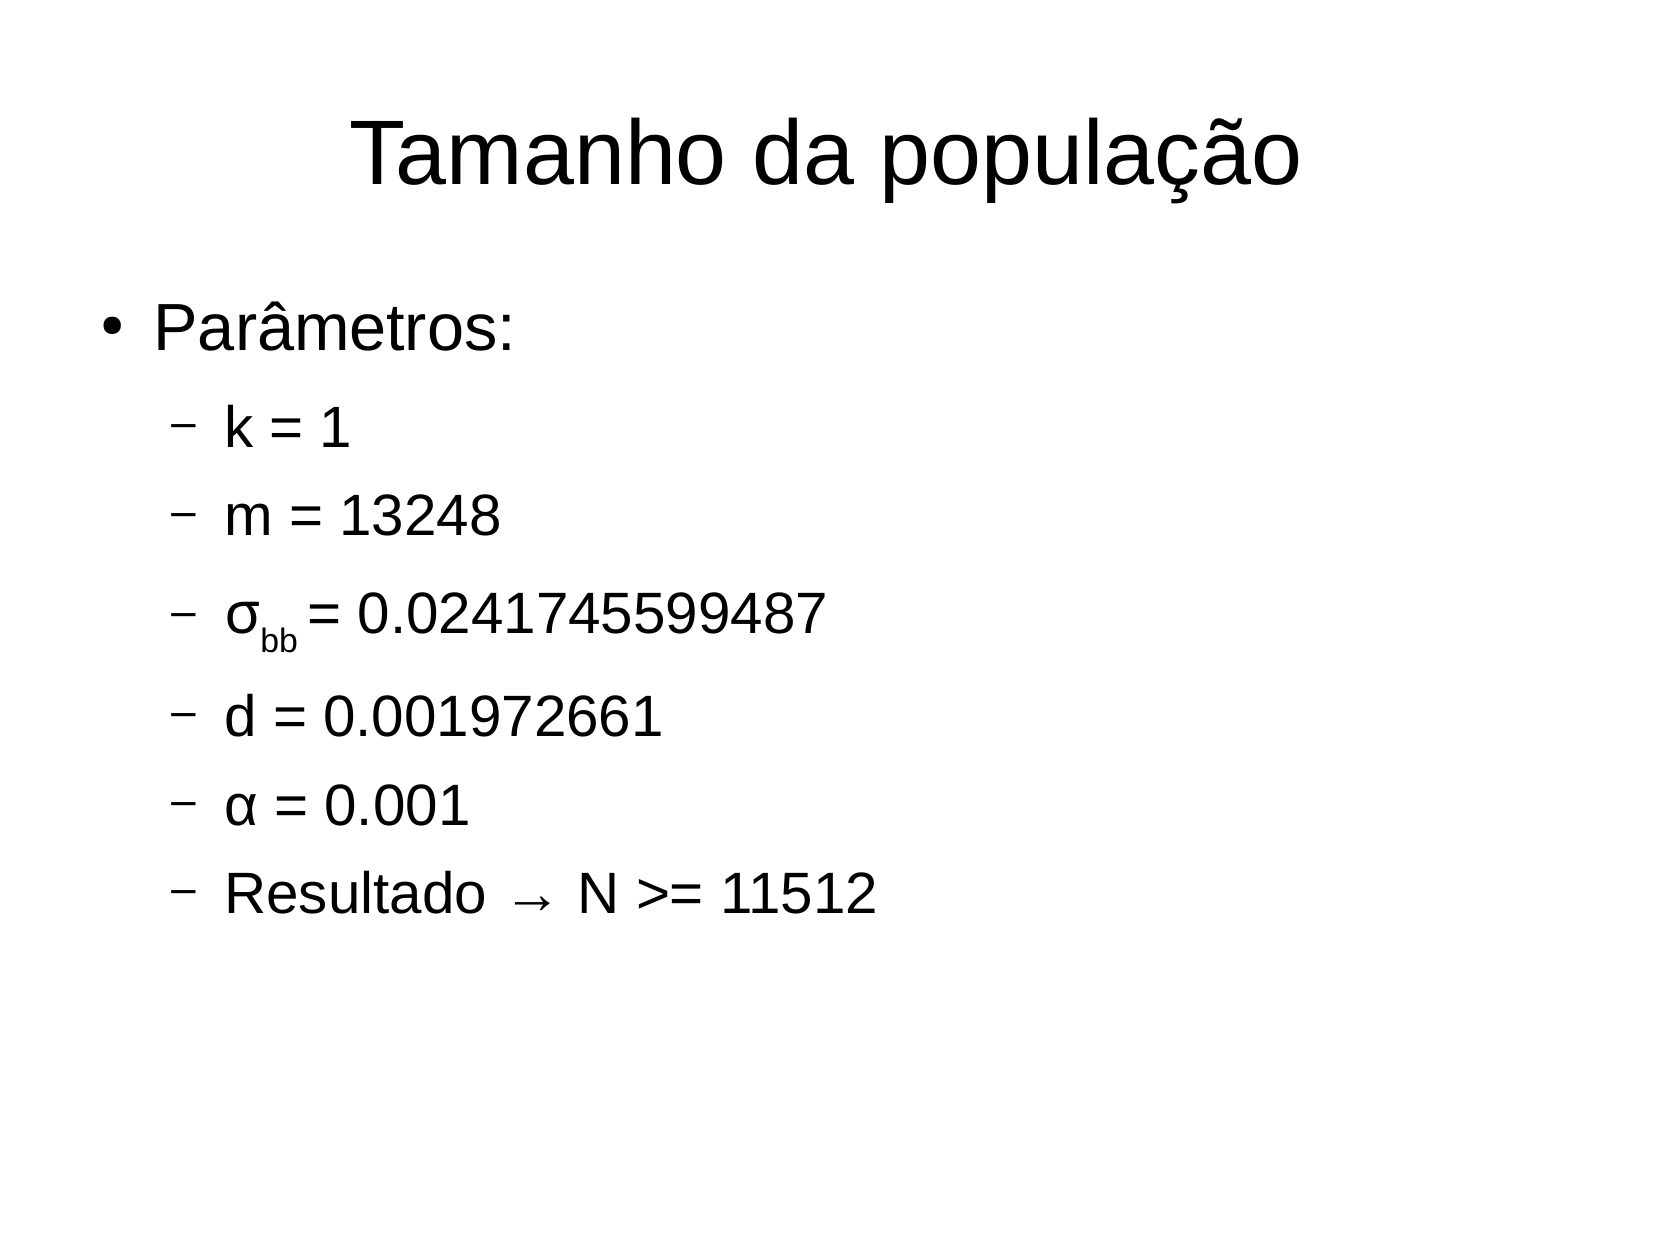

# Tamanho da população
Parâmetros:
k = 1
m = 13248
σbb = 0.0241745599487
d = 0.001972661
α = 0.001
Resultado → N >= 11512